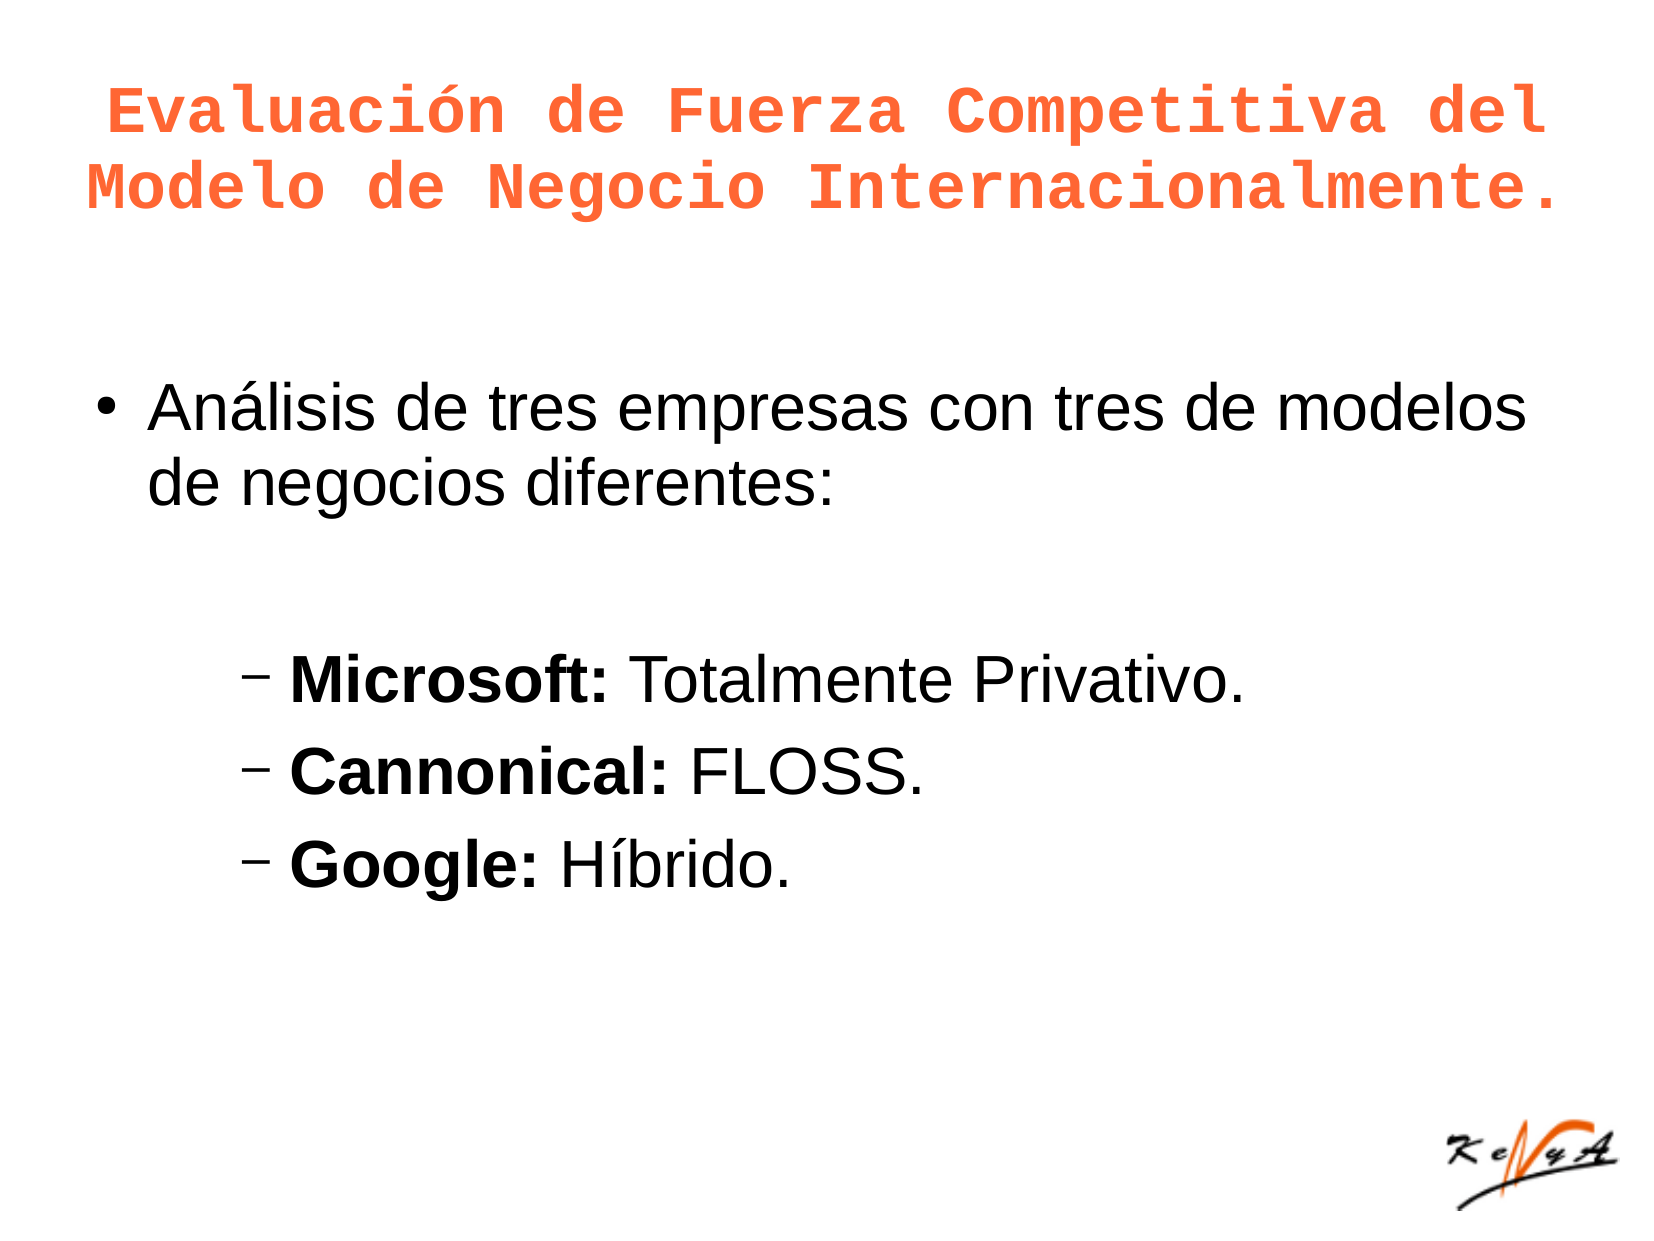

# Evaluación de Fuerza Competitiva del Modelo de Negocio Internacionalmente.
Análisis de tres empresas con tres de modelos de negocios diferentes:
Microsoft: Totalmente Privativo.
Cannonical: FLOSS.
Google: Híbrido.